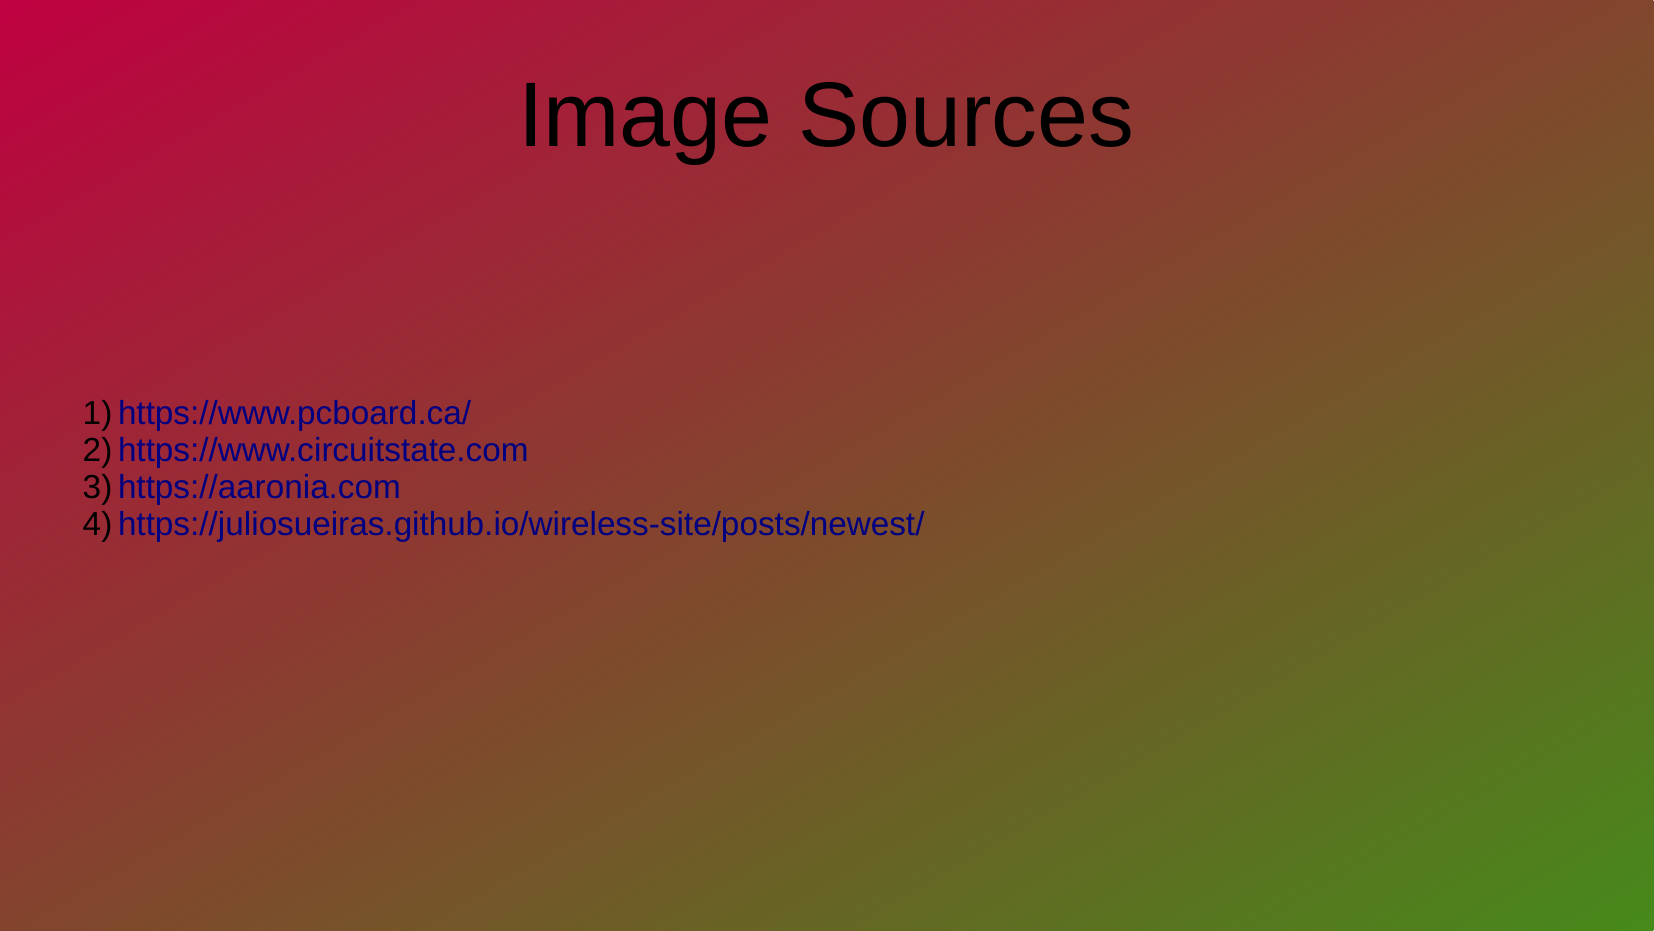

# Image Sources
https://www.pcboard.ca/
https://www.circuitstate.com
https://aaronia.com
https://juliosueiras.github.io/wireless-site/posts/newest/